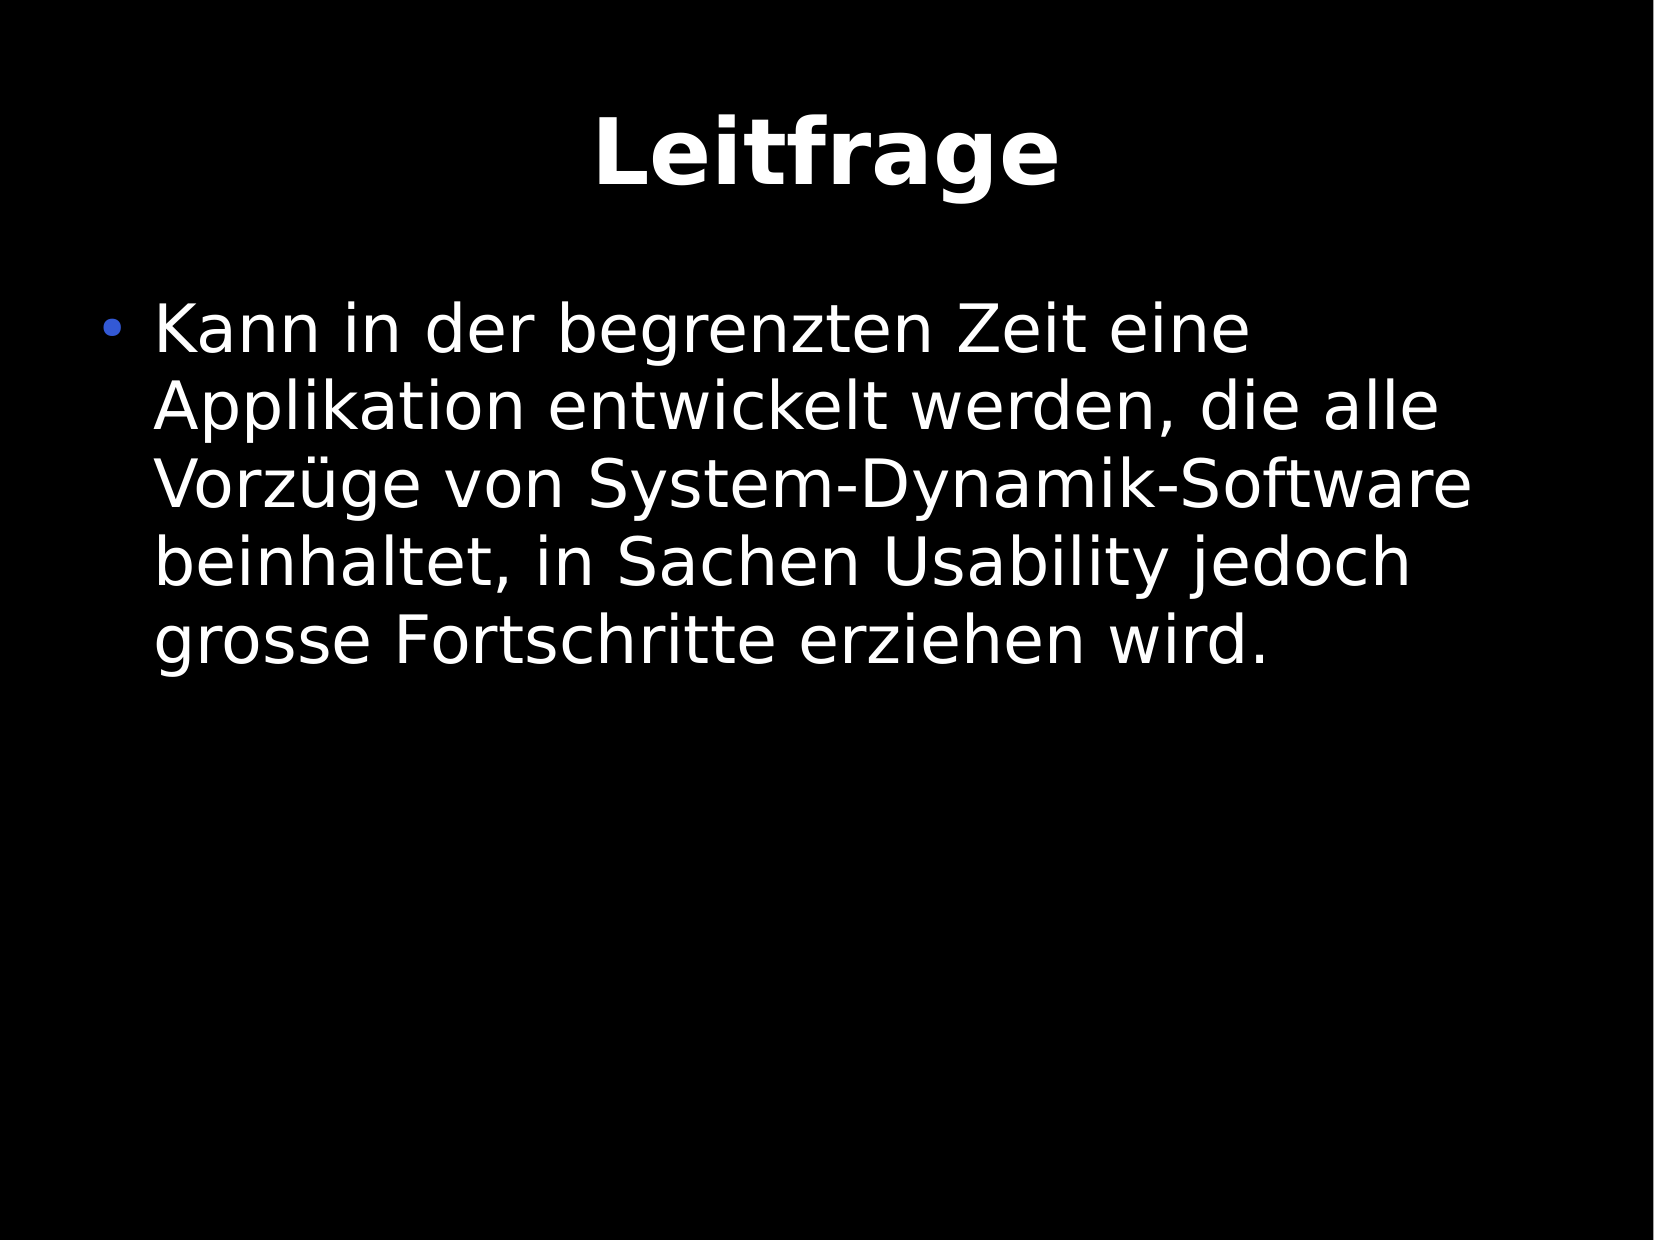

# Leitfrage
Kann in der begrenzten Zeit eine Applikation entwickelt werden, die alle Vorzüge von System-Dynamik-Software beinhaltet, in Sachen Usability jedoch grosse Fortschritte erziehen wird.